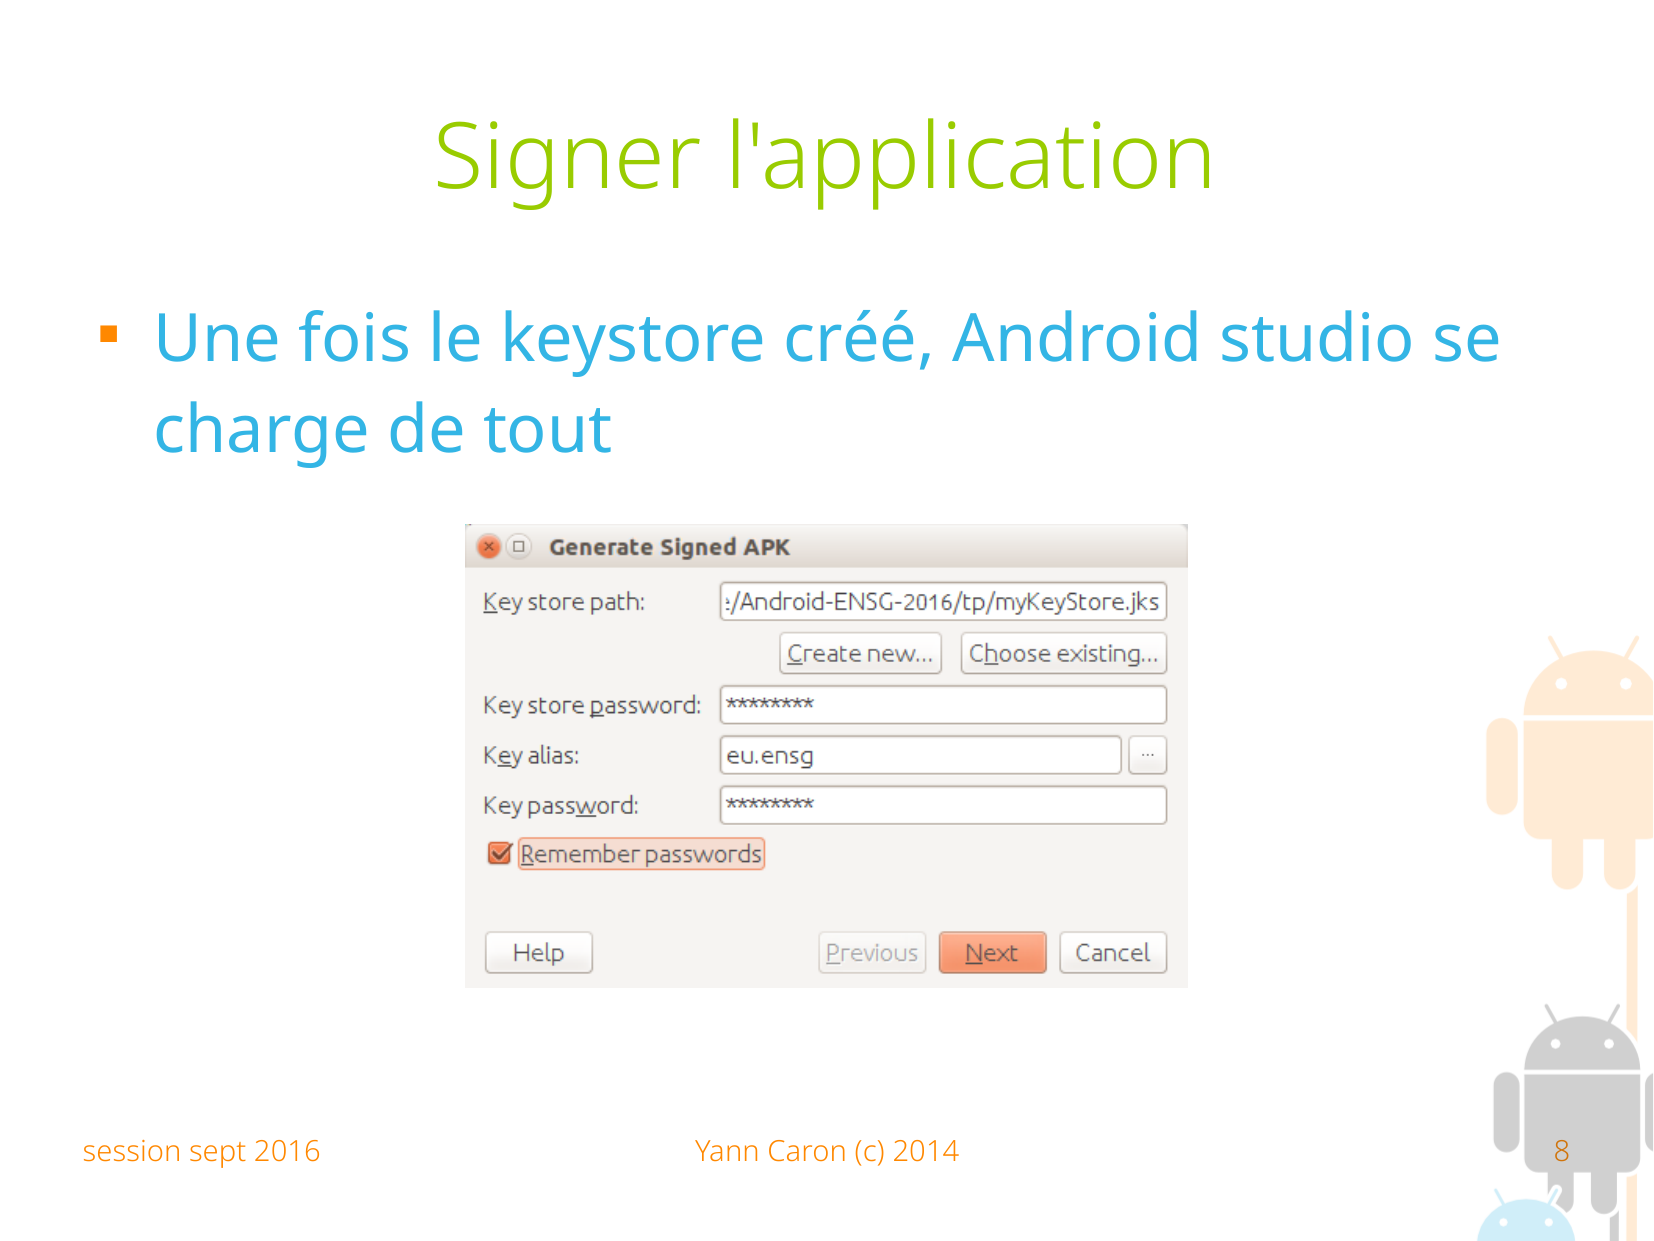

# Signer l'application
Une fois le keystore créé, Android studio se charge de tout
session sept 2016
Yann Caron (c) 2014
8